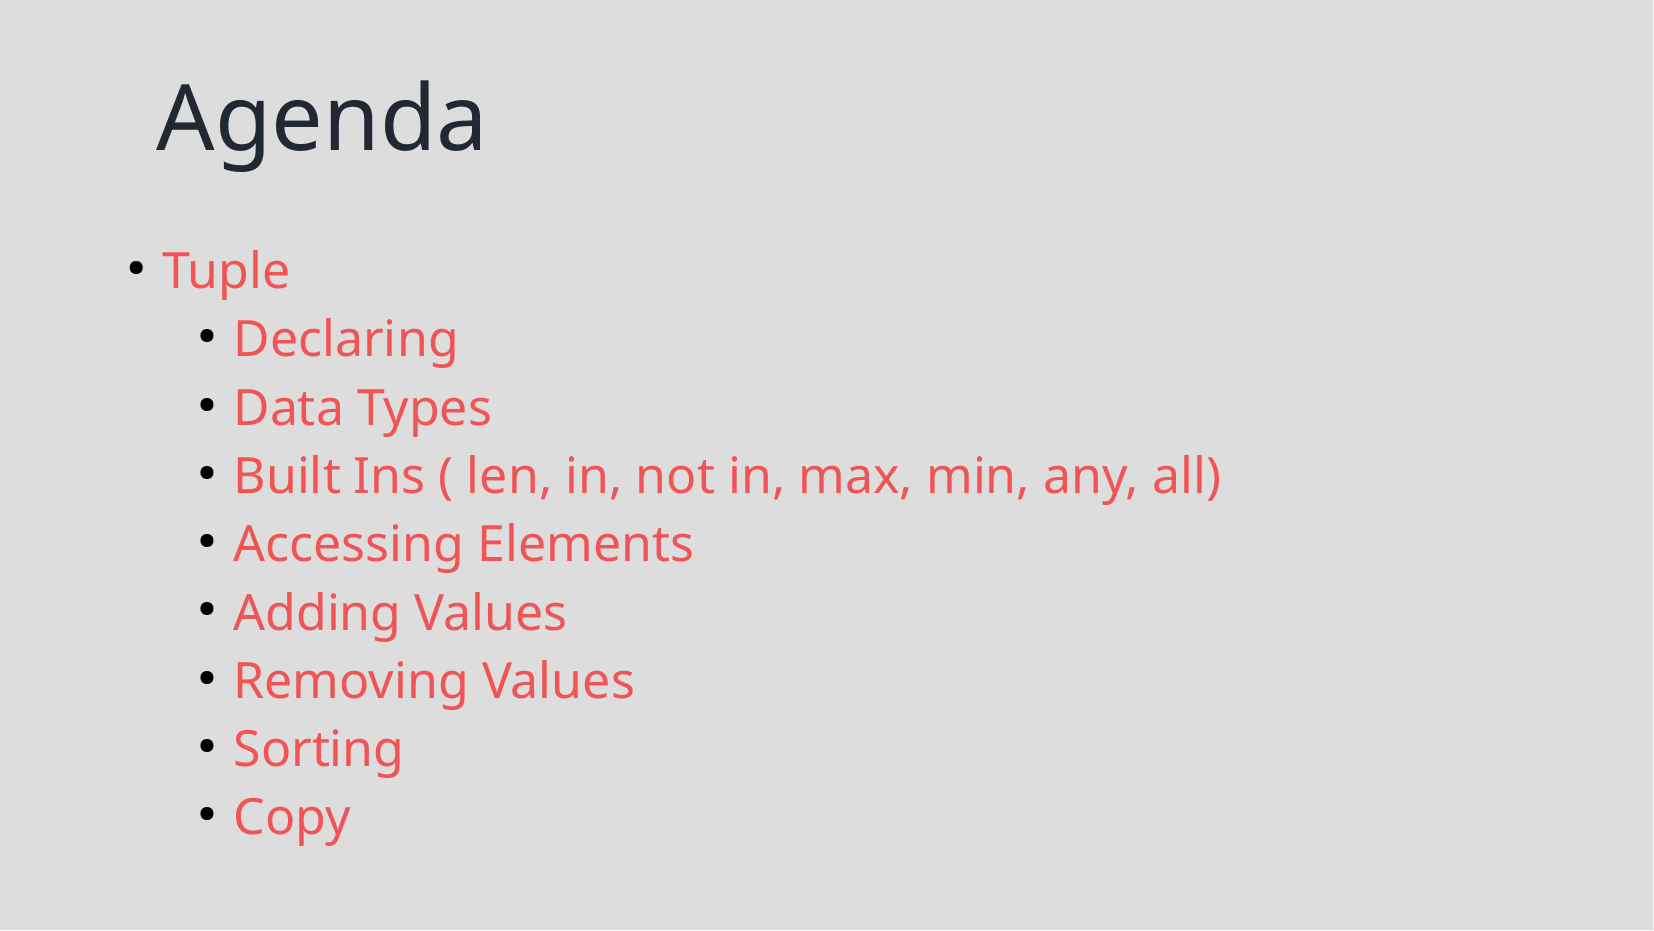

# Agenda
Tuple
Declaring
Data Types
Built Ins ( len, in, not in, max, min, any, all)
Accessing Elements
Adding Values
Removing Values
Sorting
Copy